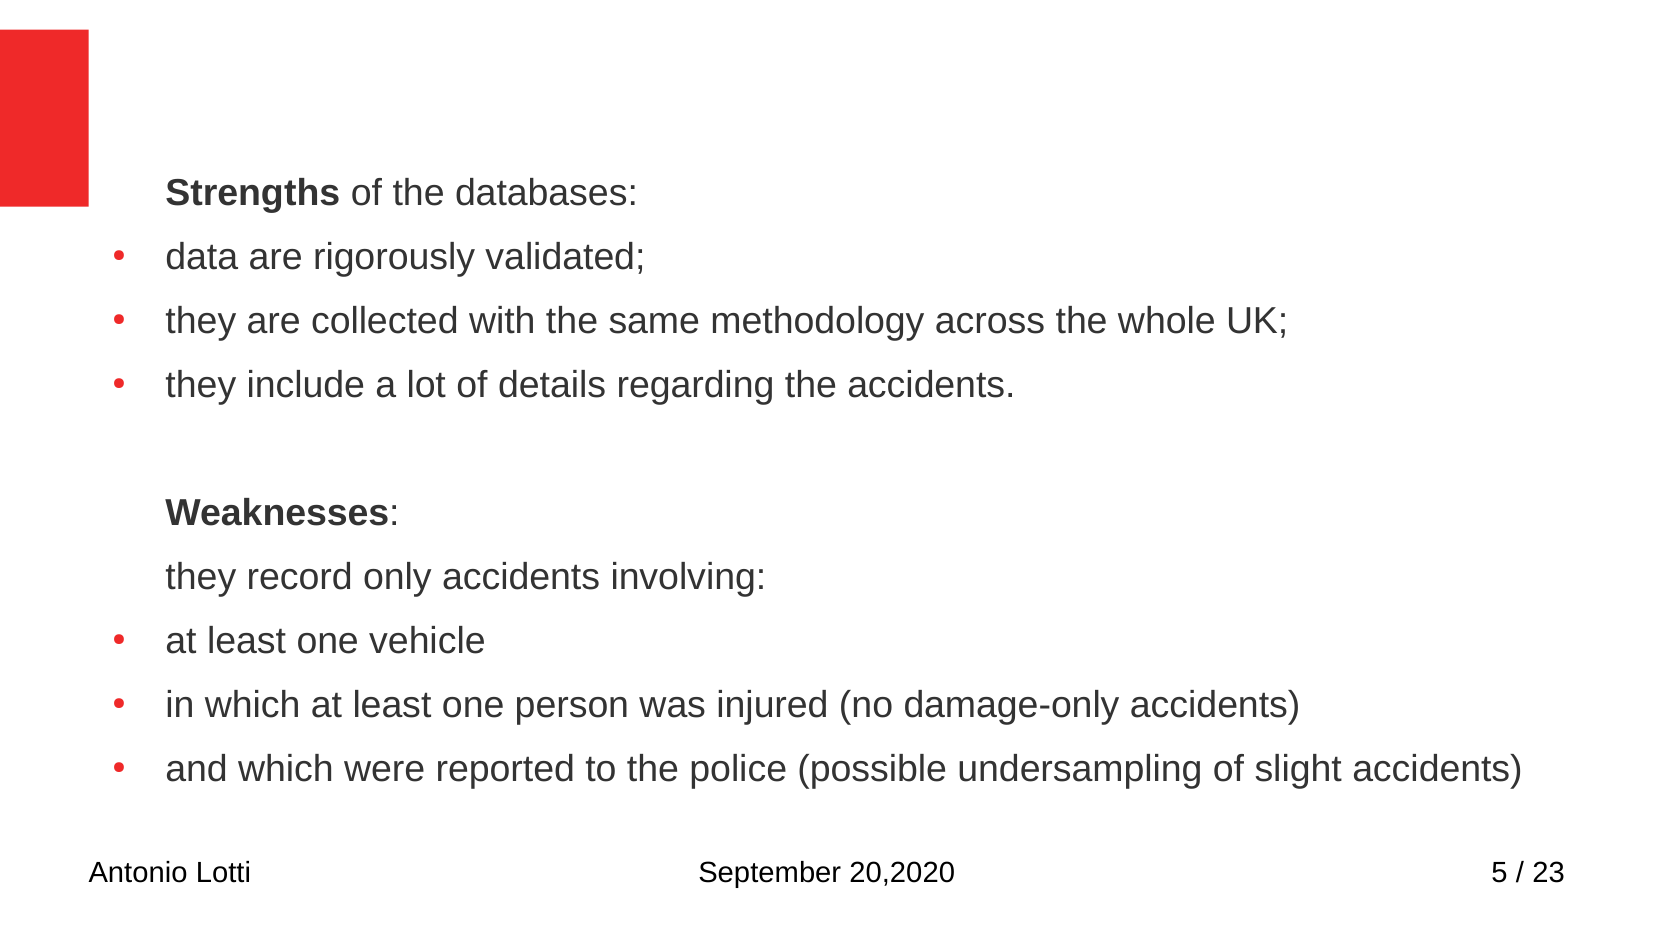

# Strengths of the databases:
data are rigorously validated;
they are collected with the same methodology across the whole UK;
they include a lot of details regarding the accidents.
Weaknesses:
they record only accidents involving:
at least one vehicle
in which at least one person was injured (no damage-only accidents)
and which were reported to the police (possible undersampling of slight accidents)
5